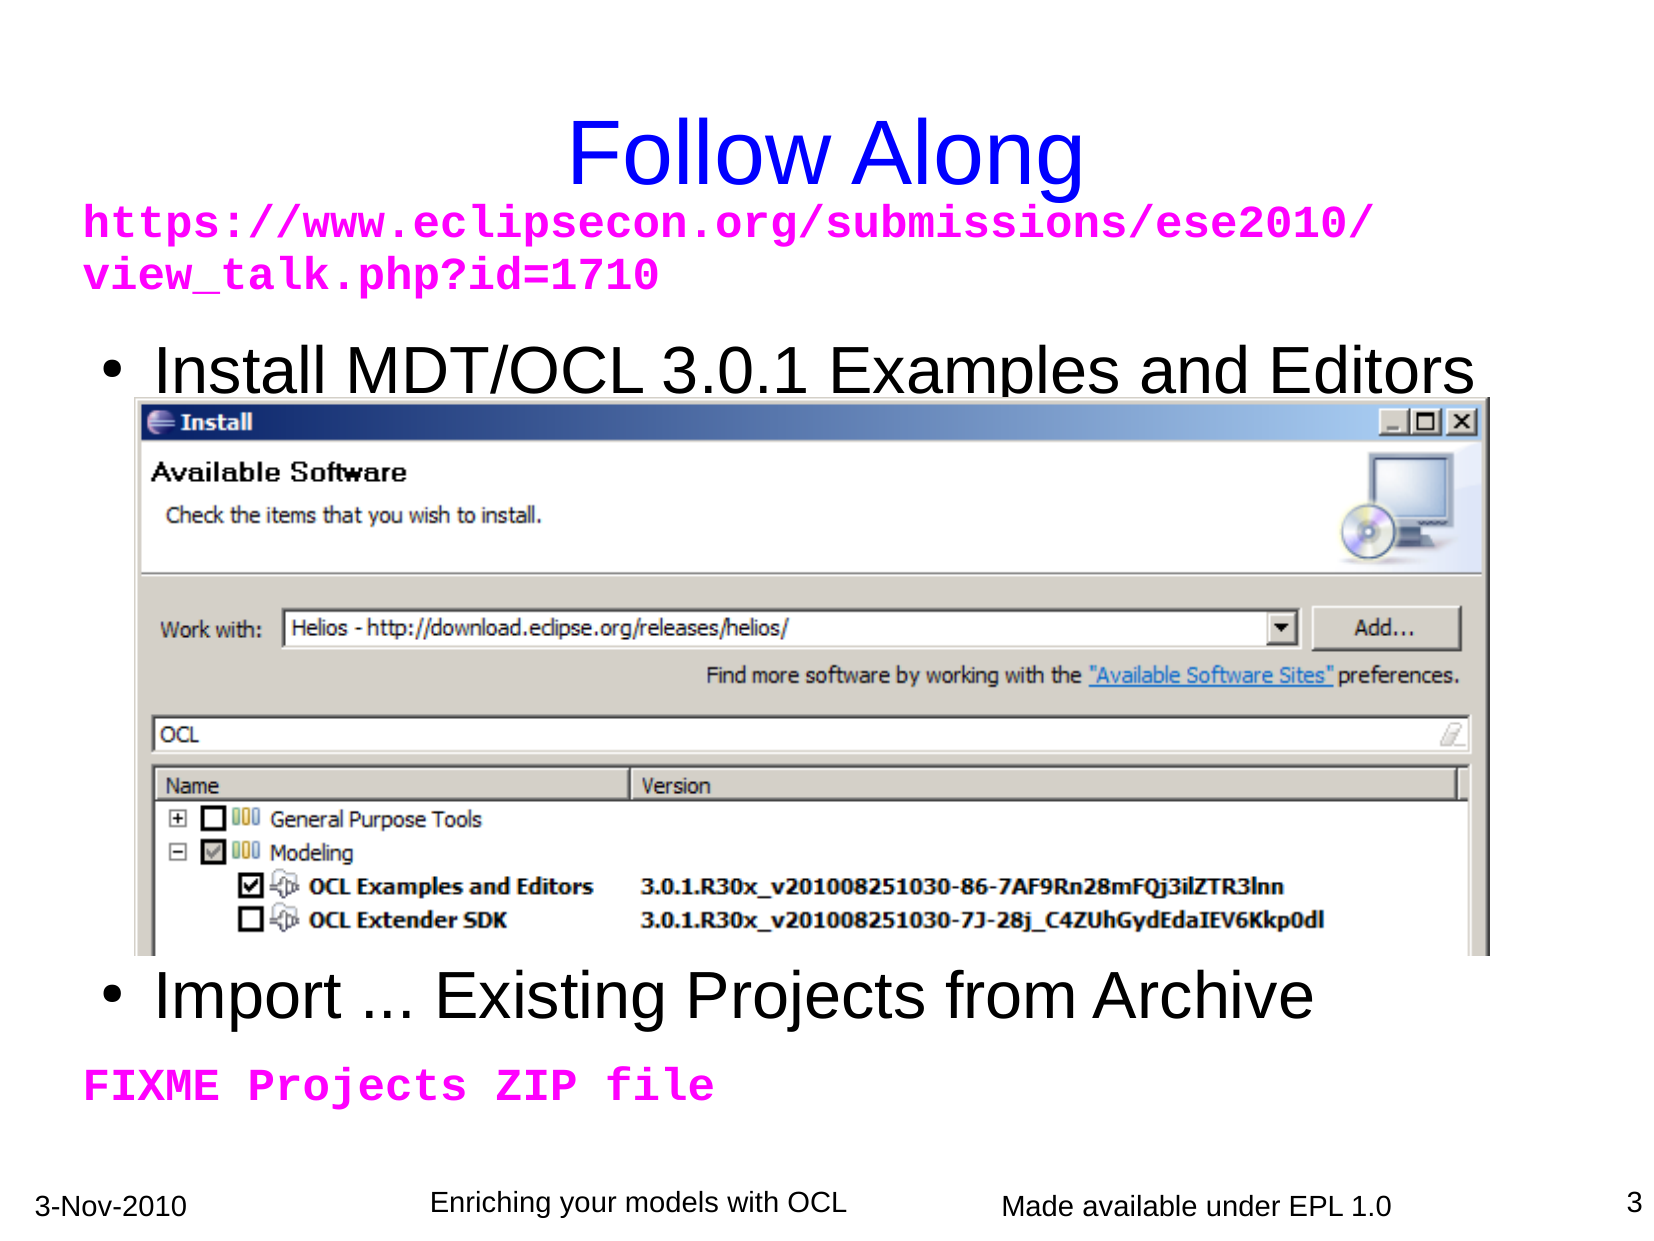

# Follow Along
https://www.eclipsecon.org/submissions/ese2010/
view_talk.php?id=1710
Install MDT/OCL 3.0.1 Examples and Editors
Import ... Existing Projects from Archive
FIXME Projects ZIP file
Enriching your models with OCL
3
3-Nov-2010